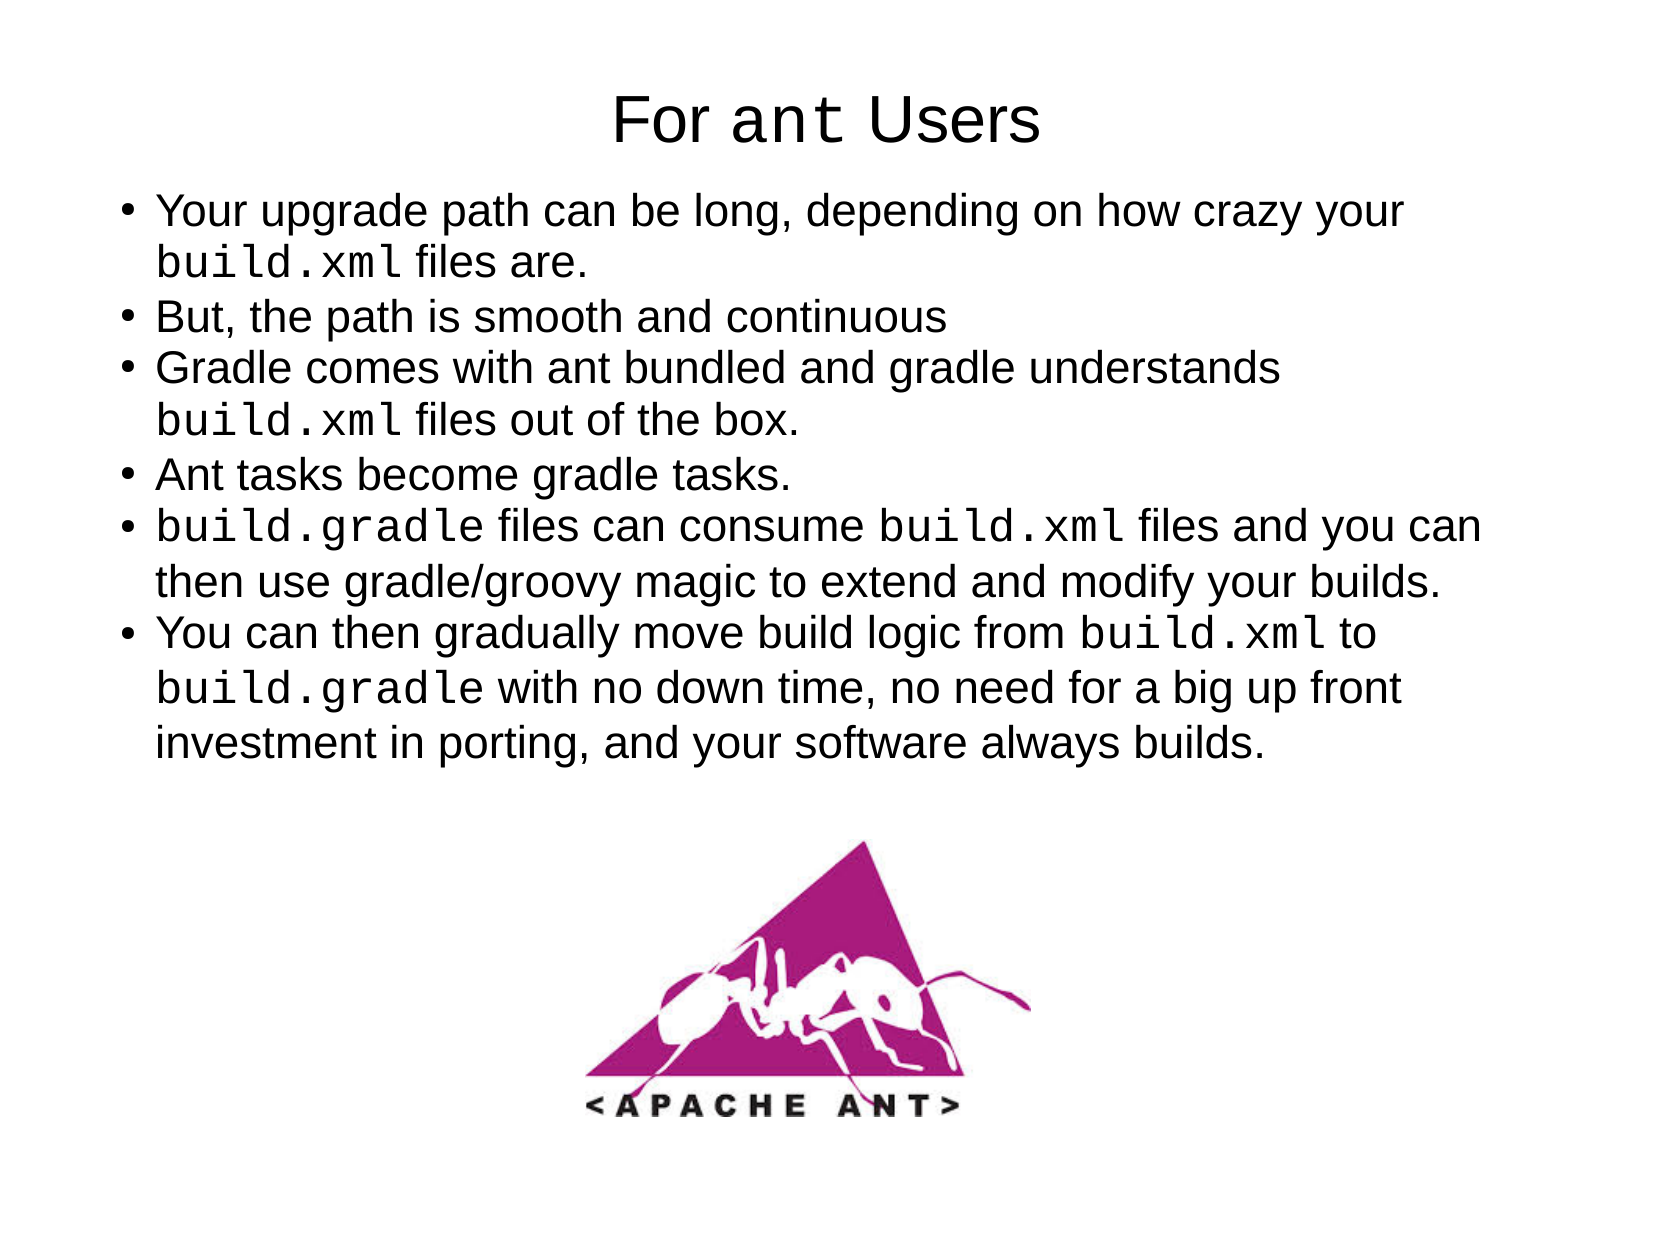

For ant Users
Your upgrade path can be long, depending on how crazy your build.xml files are.
But, the path is smooth and continuous
Gradle comes with ant bundled and gradle understands build.xml files out of the box.
Ant tasks become gradle tasks.
build.gradle files can consume build.xml files and you can then use gradle/groovy magic to extend and modify your builds.
You can then gradually move build logic from build.xml to build.gradle with no down time, no need for a big up front investment in porting, and your software always builds.